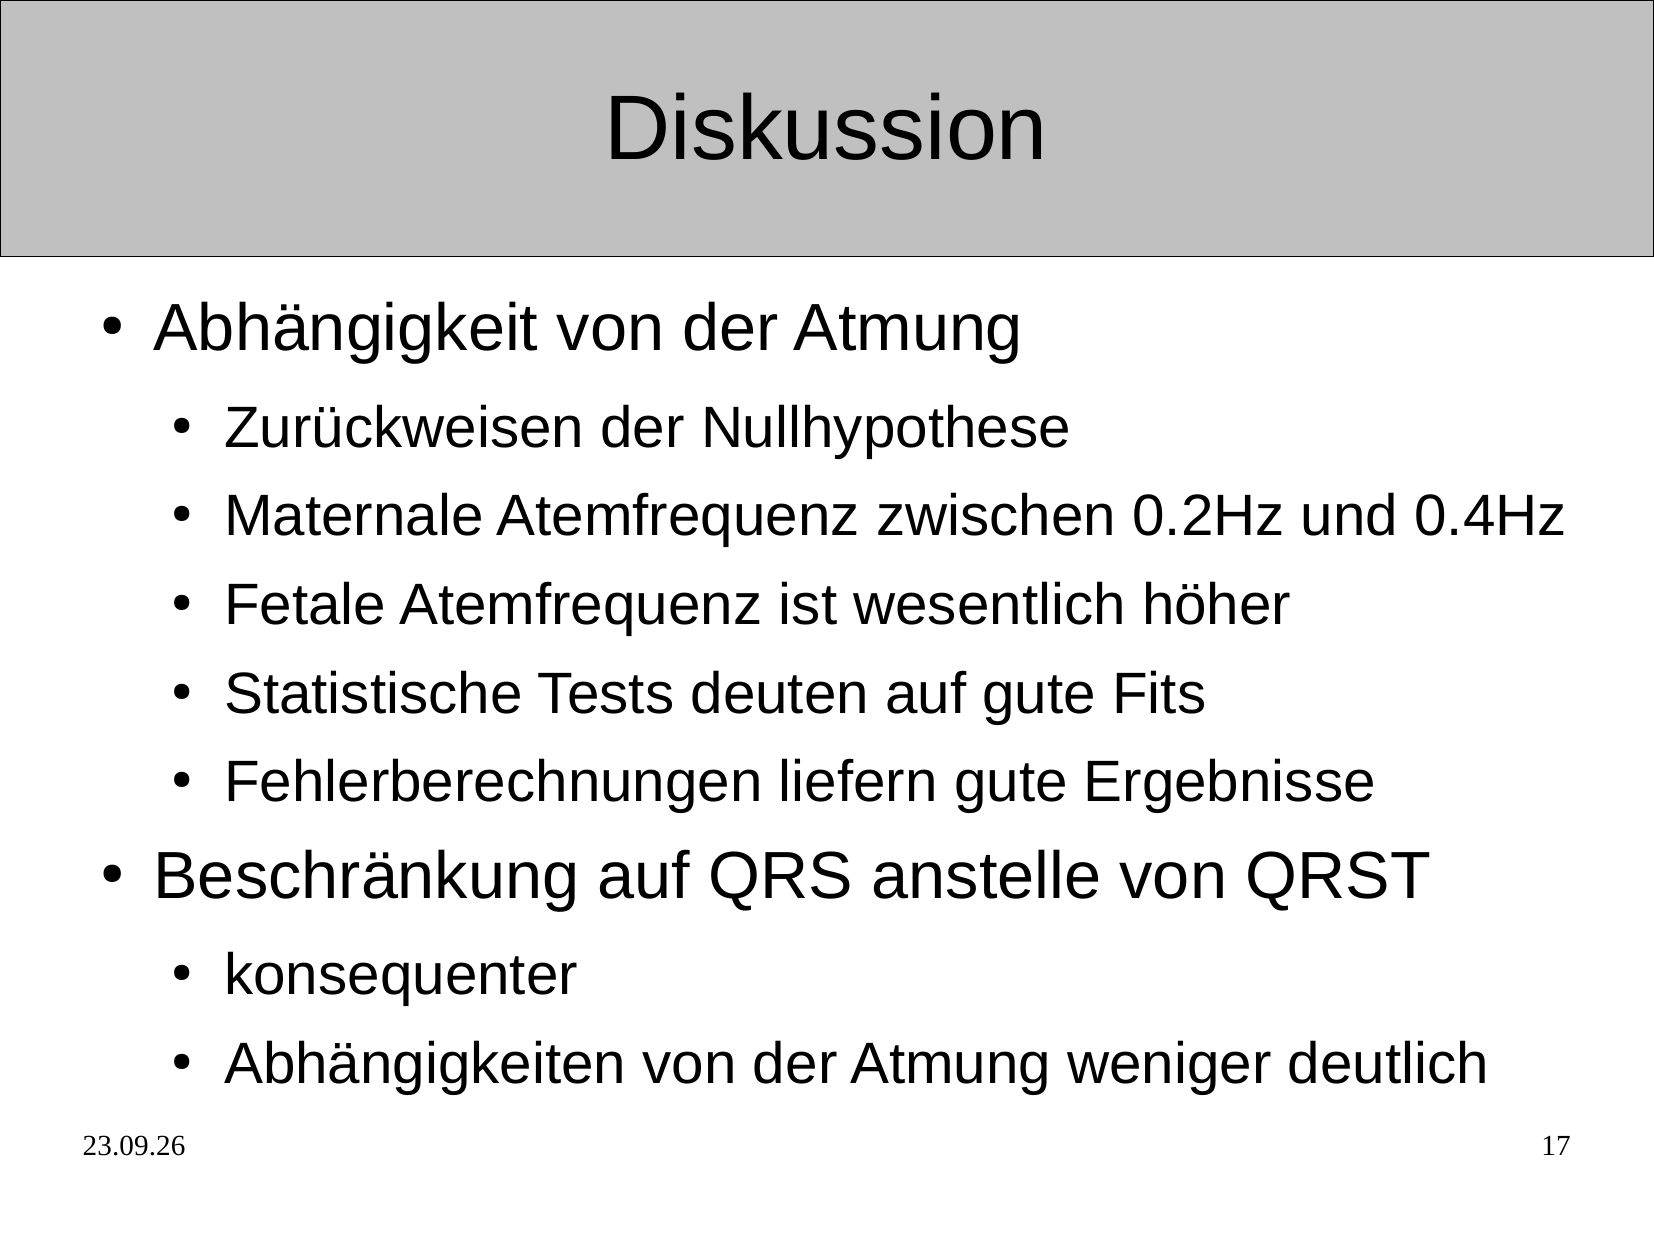

Diskussion
#
Abhängigkeit von der Atmung
Zurückweisen der Nullhypothese
Maternale Atemfrequenz zwischen 0.2Hz und 0.4Hz
Fetale Atemfrequenz ist wesentlich höher
Statistische Tests deuten auf gute Fits
Fehlerberechnungen liefern gute Ergebnisse
Beschränkung auf QRS anstelle von QRST
konsequenter
Abhängigkeiten von der Atmung weniger deutlich
17